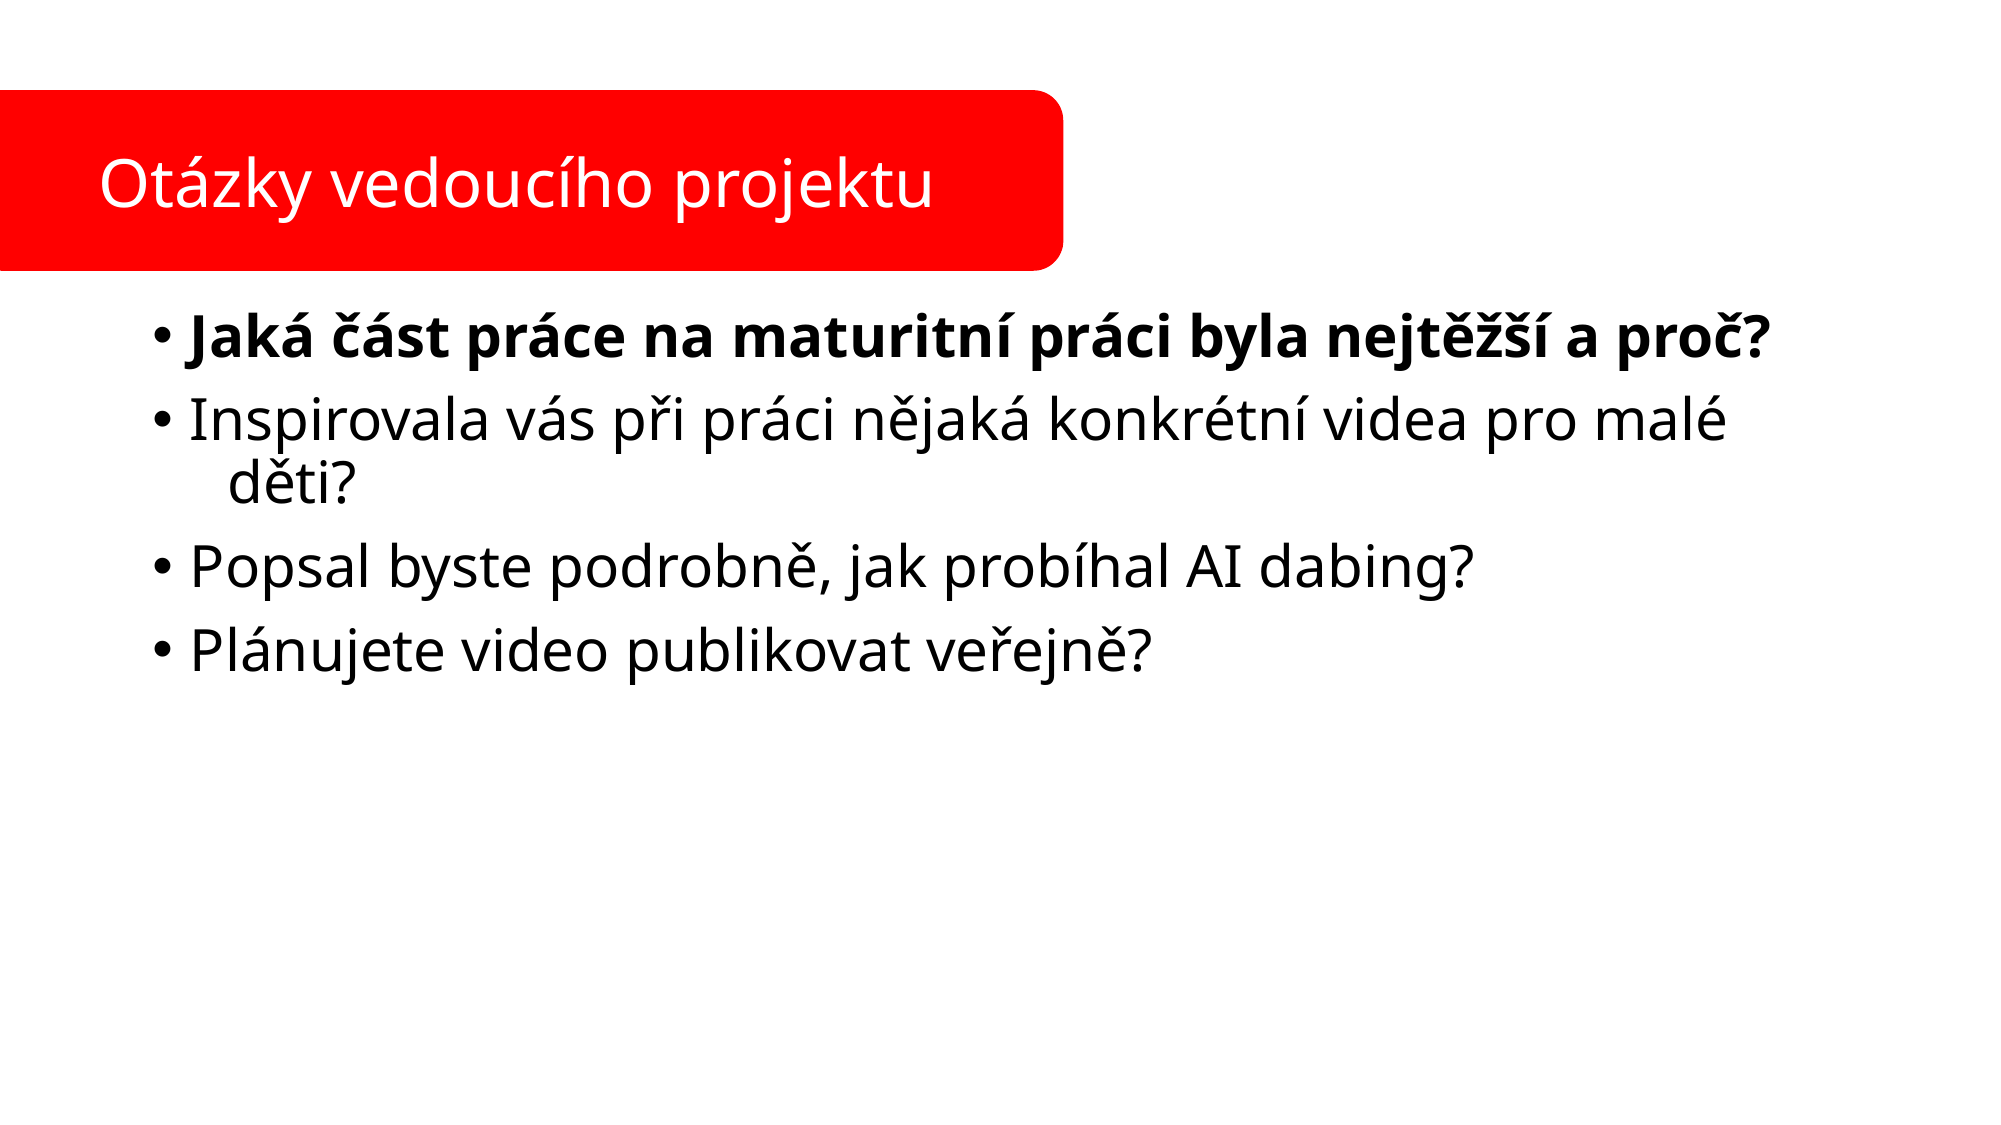

Otázky vedoucího projektu
# Jaká část práce na maturitní práci byla nejtěžší a proč?
Inspirovala vás při práci nějaká konkrétní videa pro malé děti?
Popsal byste podrobně, jak probíhal AI dabing?
Plánujete video publikovat veřejně?